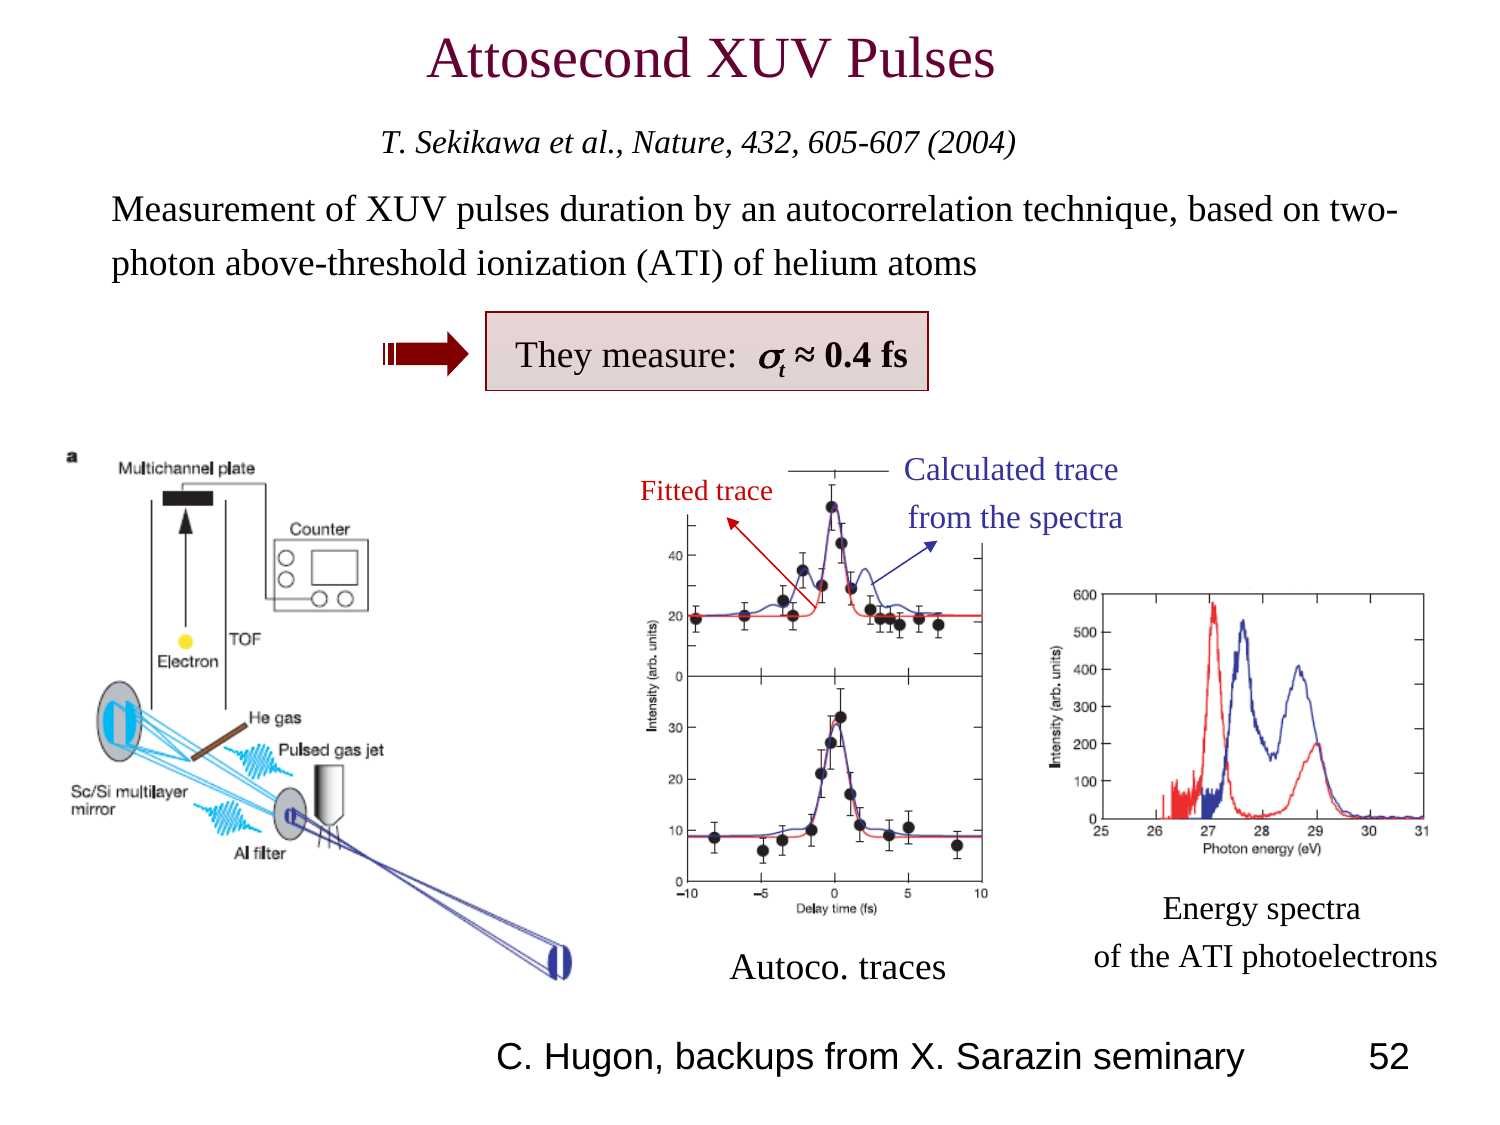

Attosecond XUV Pulses
T. Sekikawa et al., Nature, 432, 605-607 (2004)
Measurement of XUV pulses duration by an autocorrelation technique, based on two-photon above-threshold ionization (ATI) of helium atoms
They measure:t ≈ 0.4 fs
Calculated trace
from the spectra
Fitted trace
Energy spectra
of the ATI photoelectrons
Autoco. traces
C. Hugon, backups from X. Sarazin seminary
52